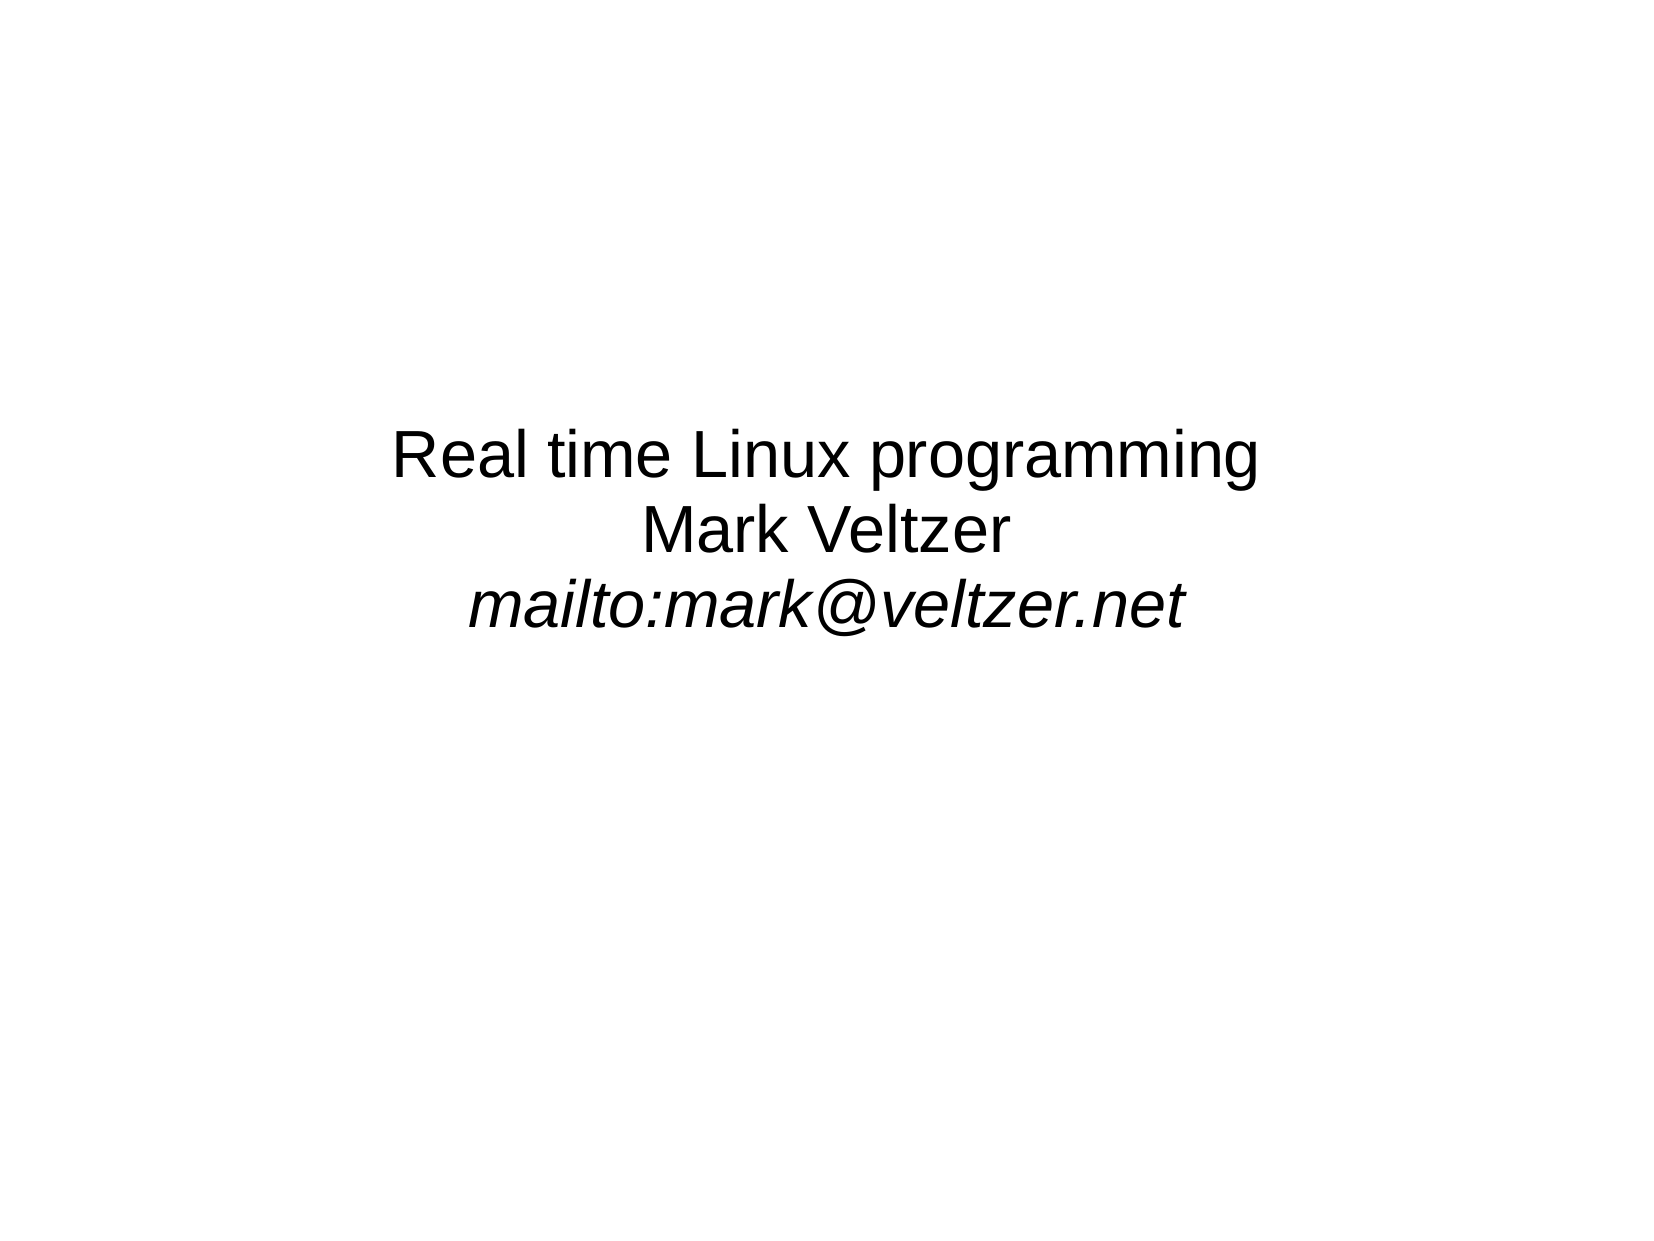

# Real time Linux programming
Mark Veltzer
mailto:mark@veltzer.net